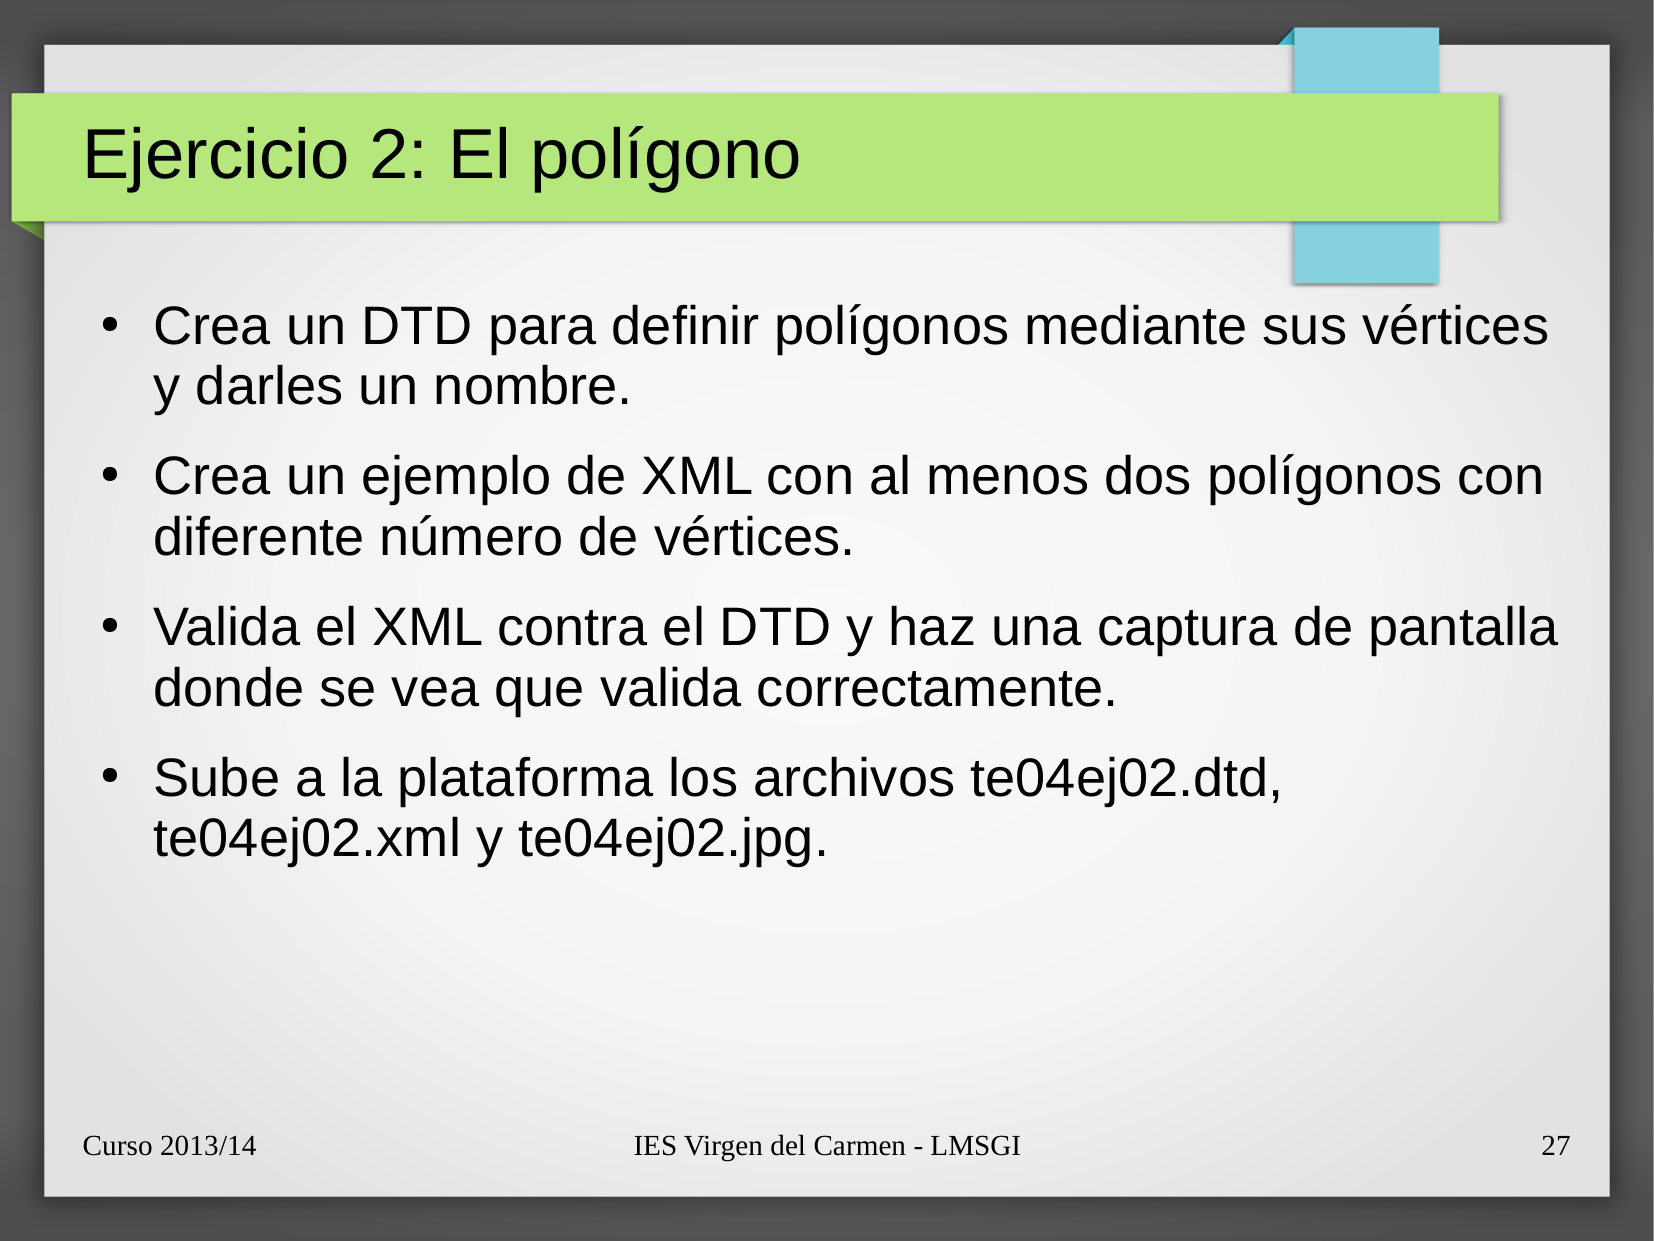

# Ejercicio 2: El polígono
Crea un DTD para definir polígonos mediante sus vértices y darles un nombre.
Crea un ejemplo de XML con al menos dos polígonos con diferente número de vértices.
Valida el XML contra el DTD y haz una captura de pantalla donde se vea que valida correctamente.
Sube a la plataforma los archivos te04ej02.dtd, te04ej02.xml y te04ej02.jpg.
Curso 2013/14
IES Virgen del Carmen - LMSGI
27